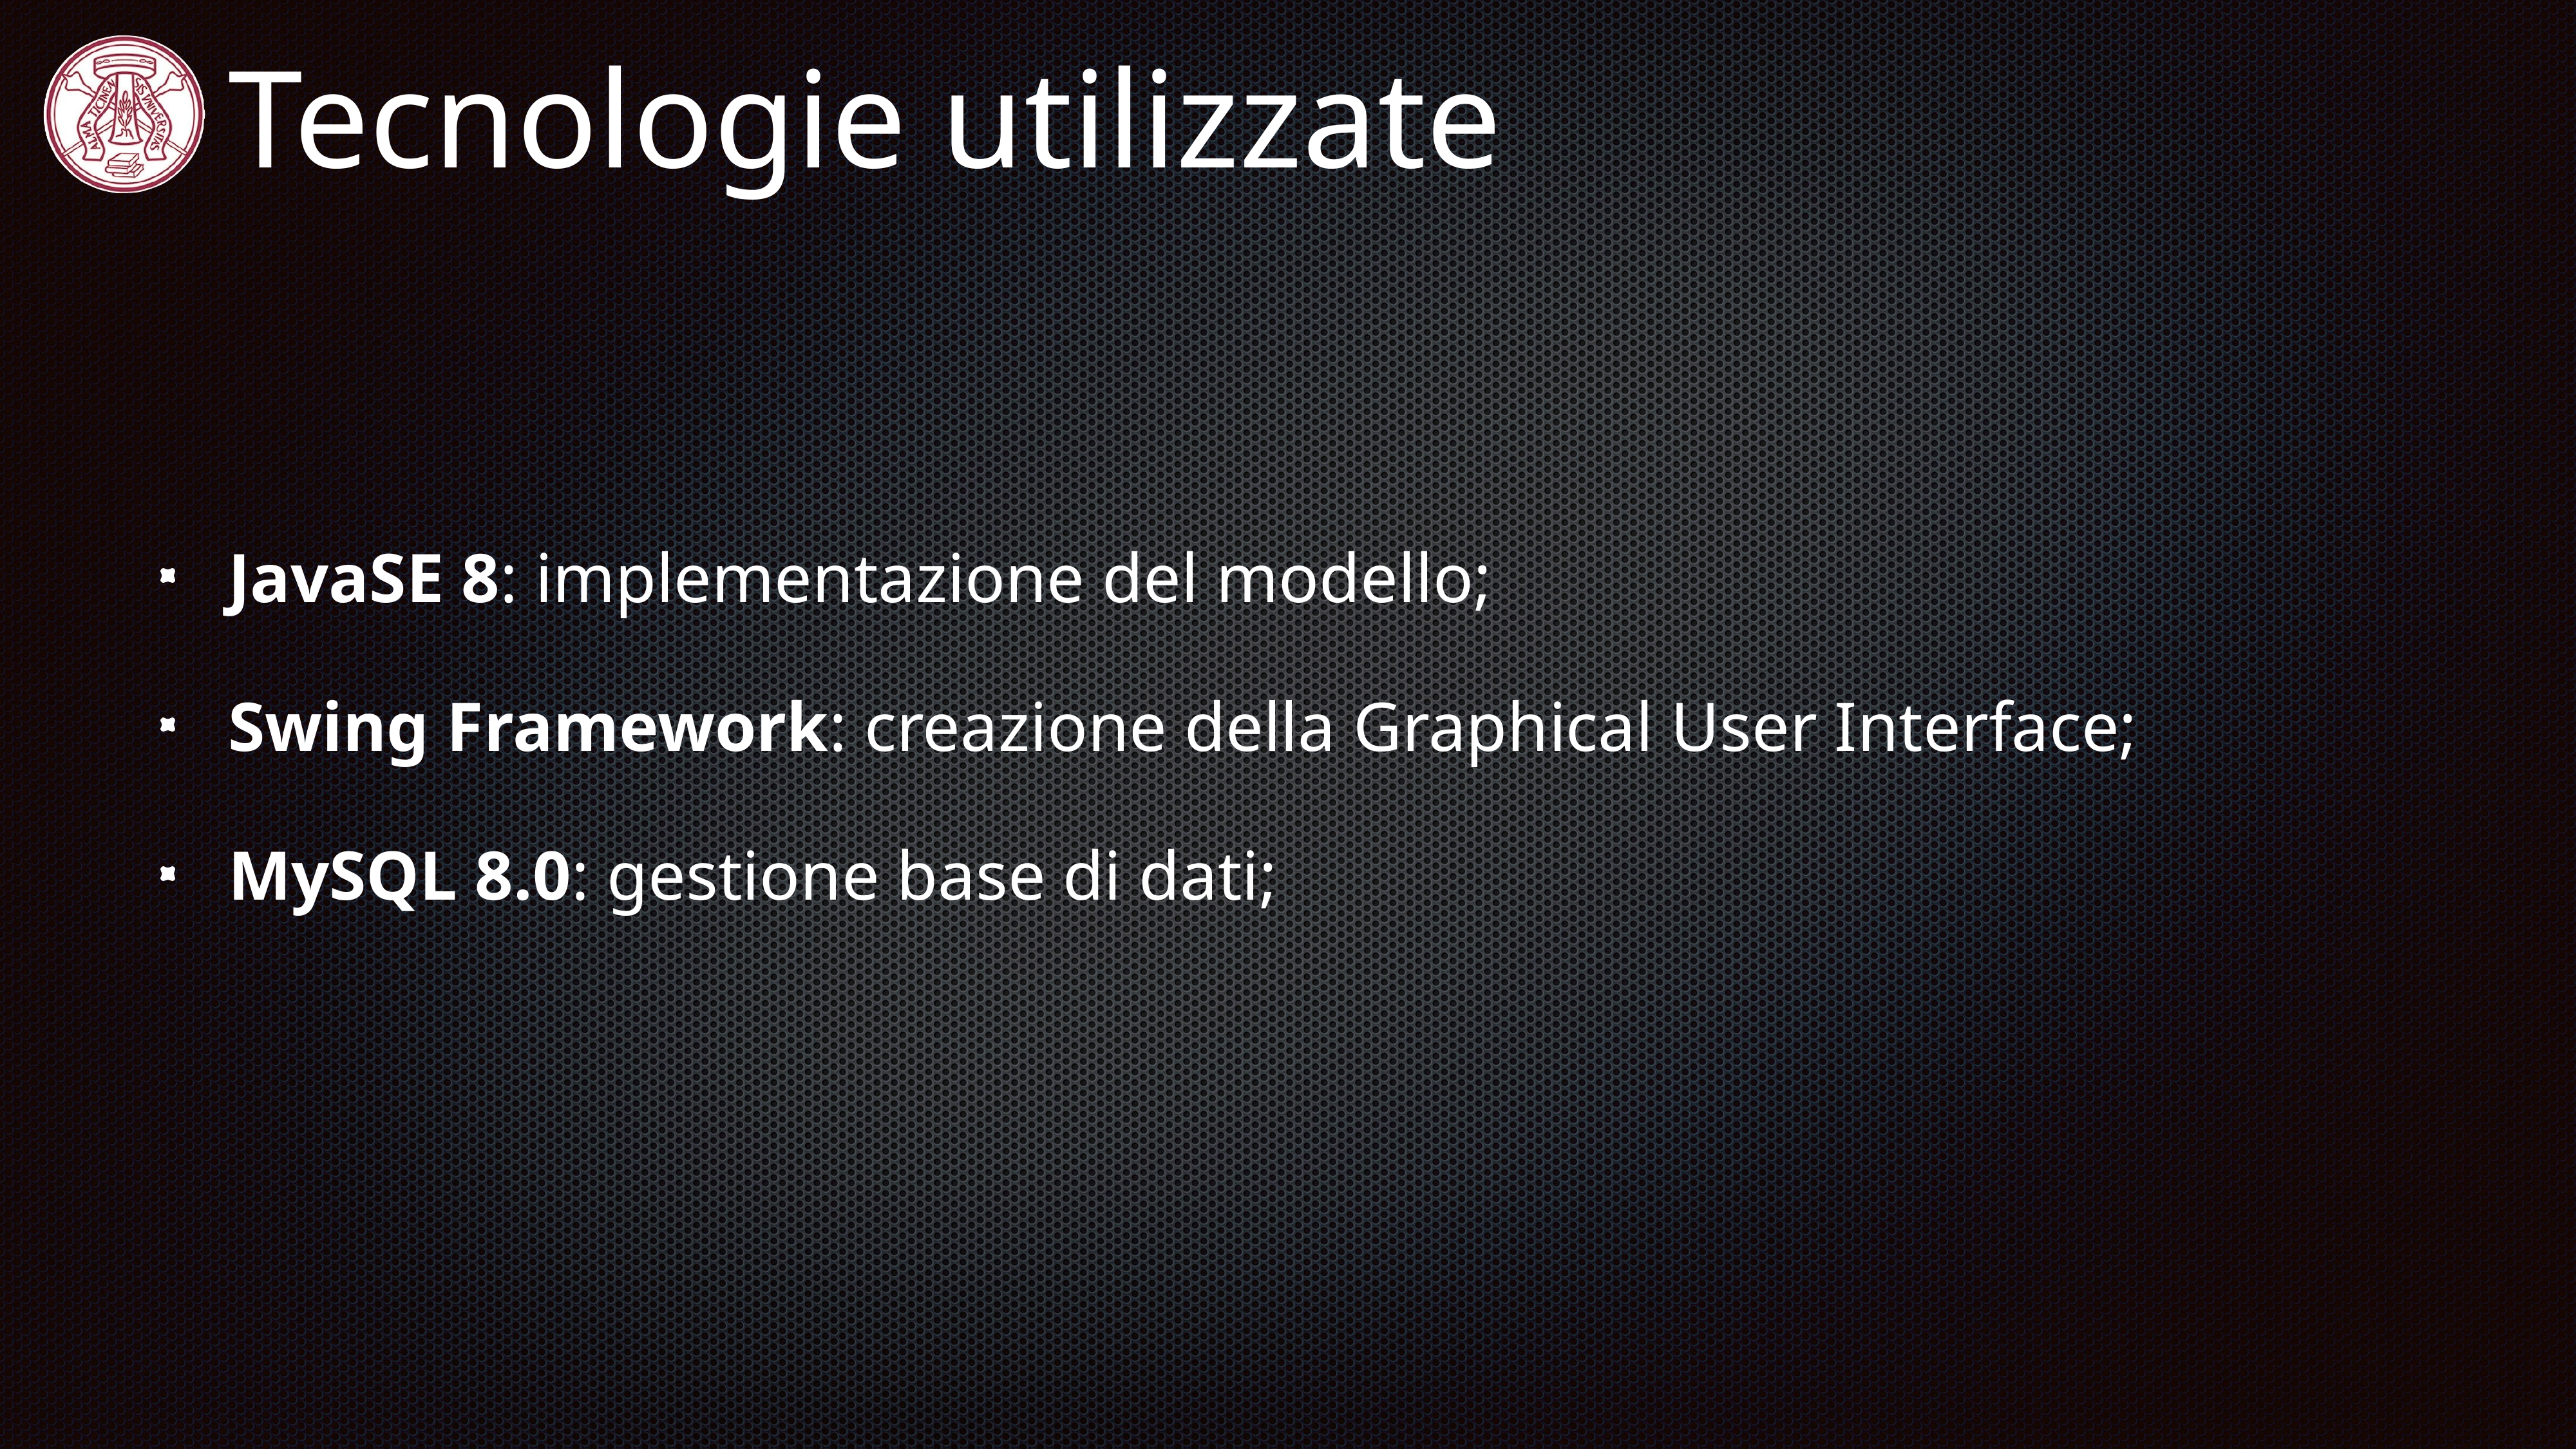

# Tecnologie utilizzate
JavaSE 8: implementazione del modello;
Swing Framework: creazione della Graphical User Interface;
MySQL 8.0: gestione base di dati;